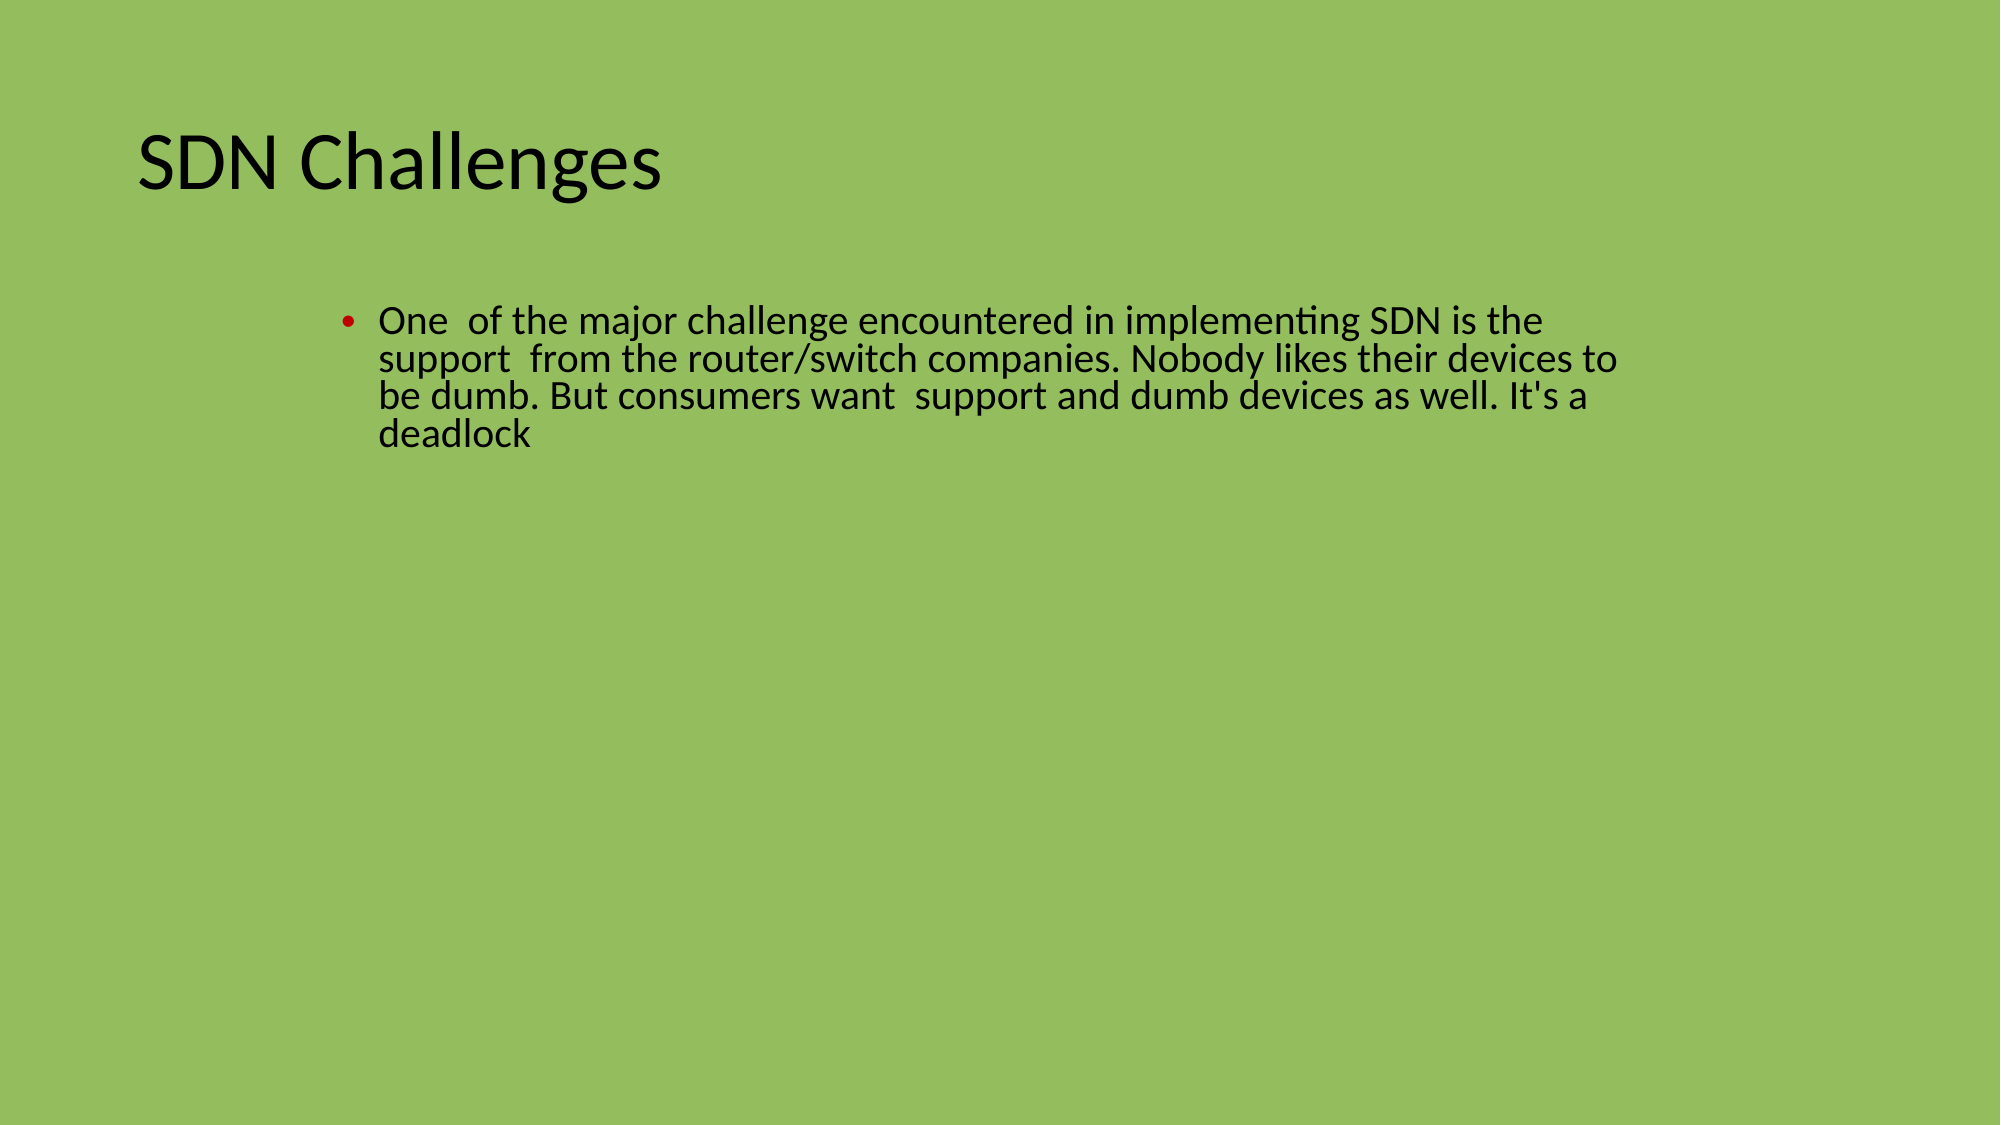

# SDN Challenges
One of the major challenge encountered in implementing SDN is the support from the router/switch companies. Nobody likes their devices to be dumb. But consumers want support and dumb devices as well. It's a deadlock